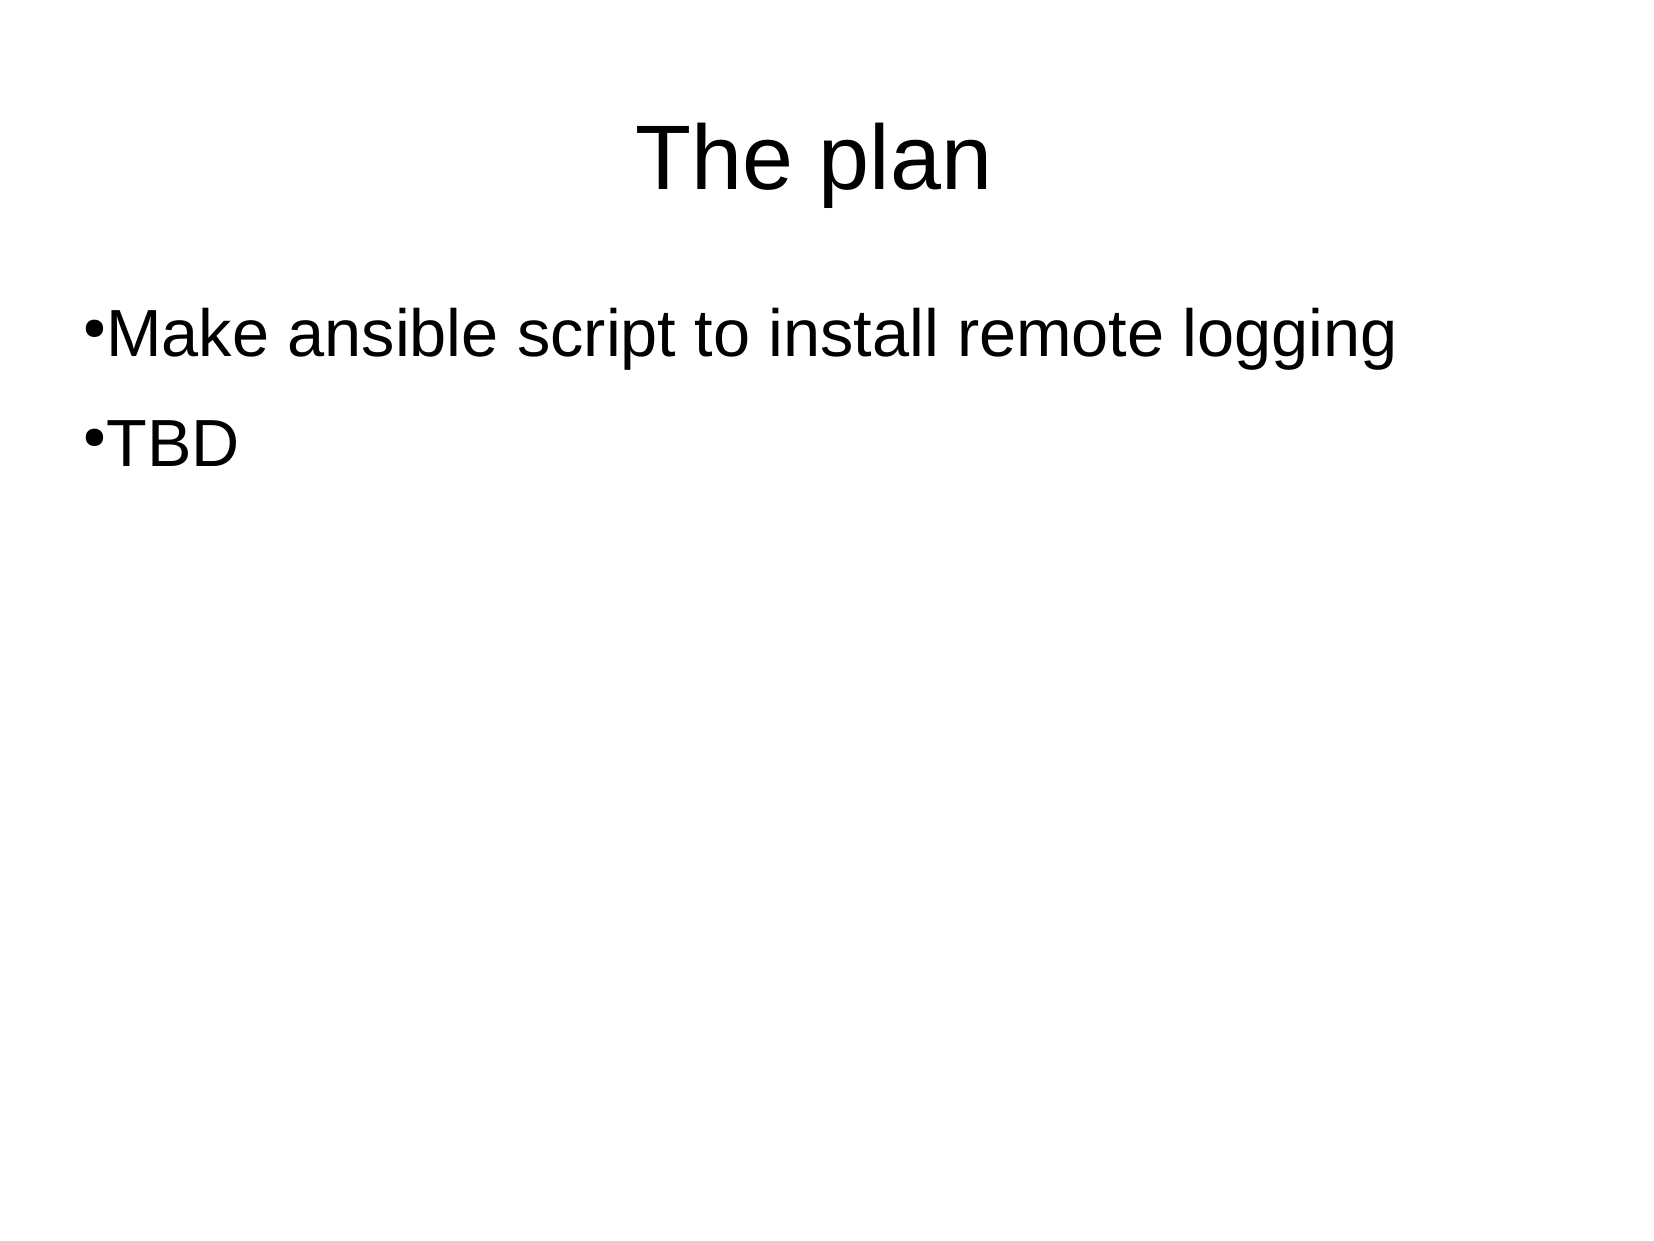

# The plan
Make ansible script to install remote logging
TBD